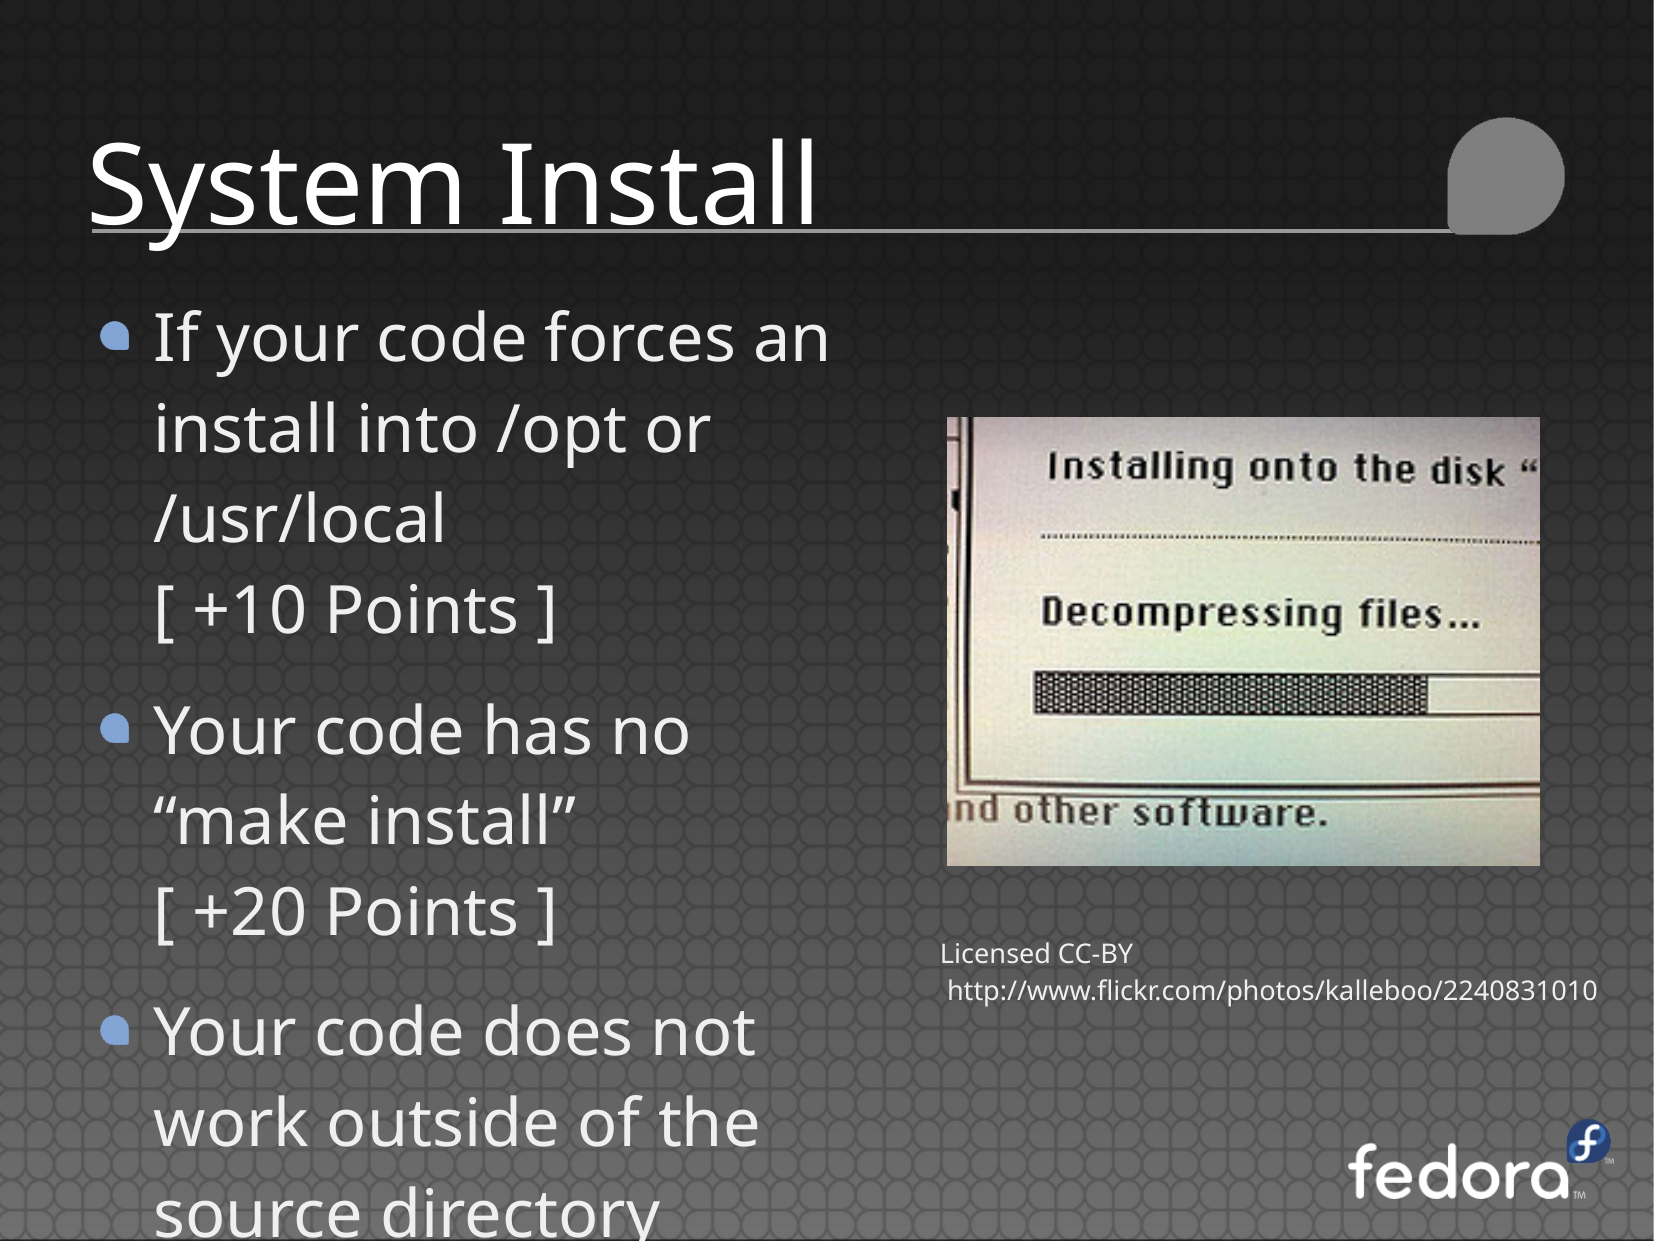

# System Install
If your code forces an install into /opt or /usr/local
[ +10 Points ]
Your code has no “make install”
[ +20 Points ]
Your code does not work outside of the source directory
[ +30 Points ]
Licensed CC-BY
 http://www.flickr.com/photos/kalleboo/2240831010